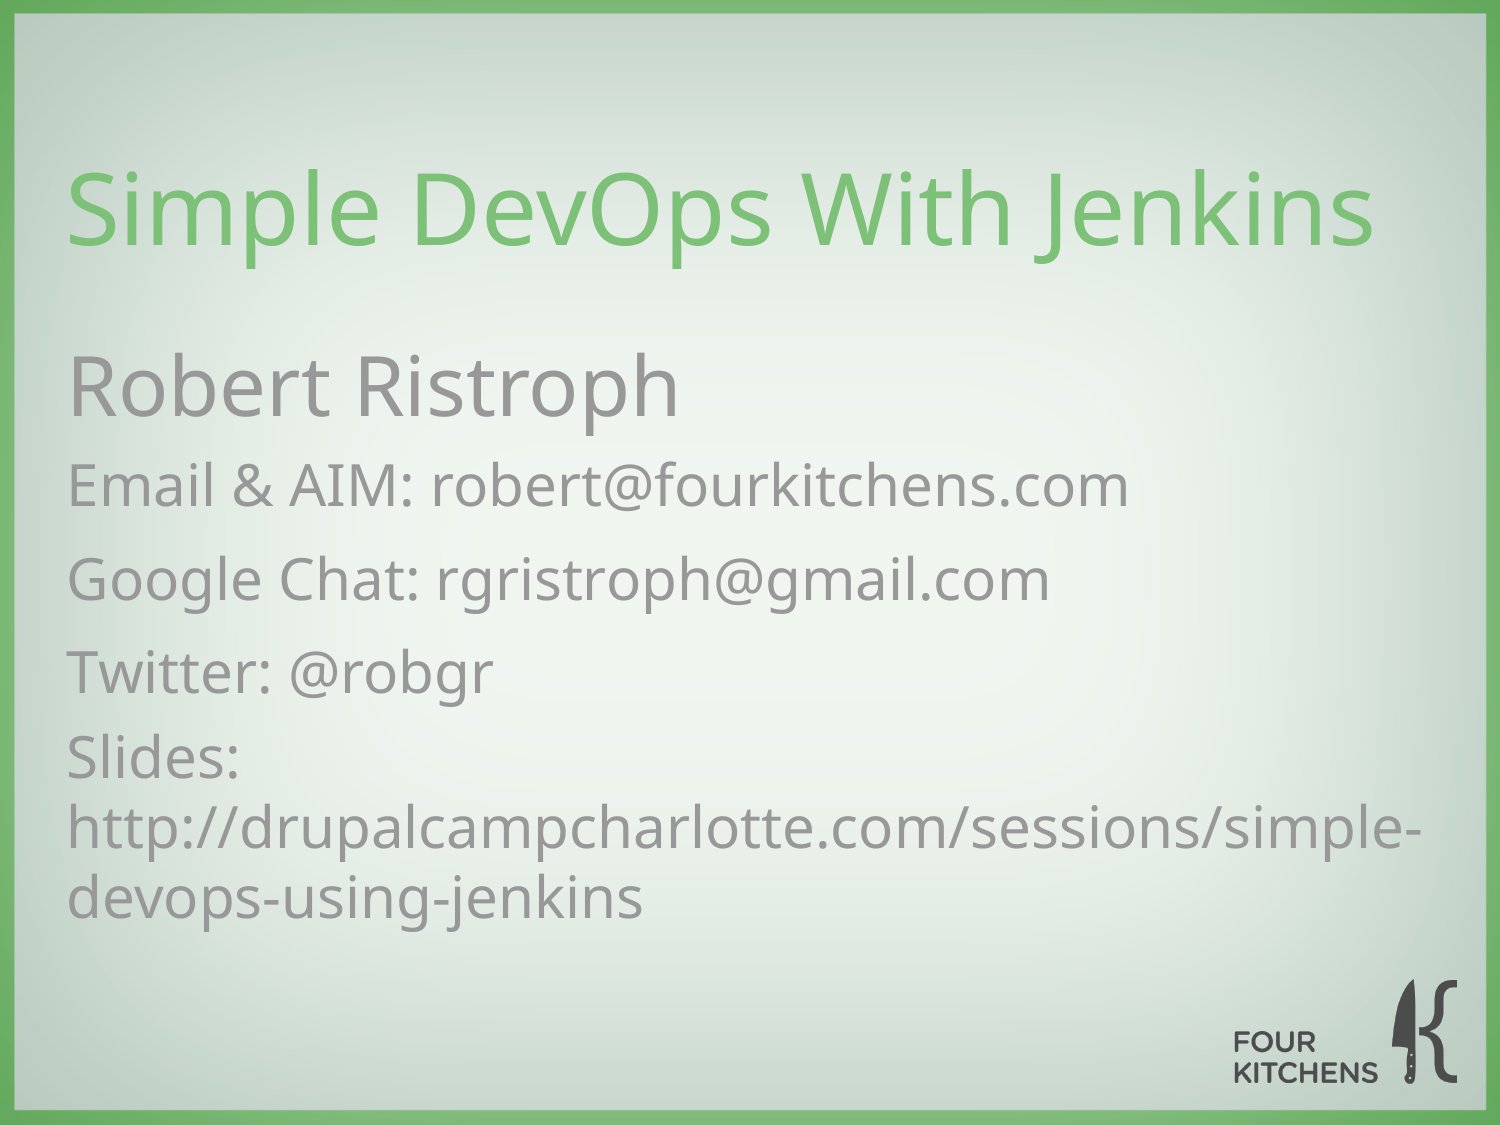

# Simple DevOps With Jenkins
Robert Ristroph
Email & AIM: robert@fourkitchens.com
Google Chat: rgristroph@gmail.com
Twitter: @robgr
Slides: http://drupalcampcharlotte.com/sessions/simple-devops-using-jenkins